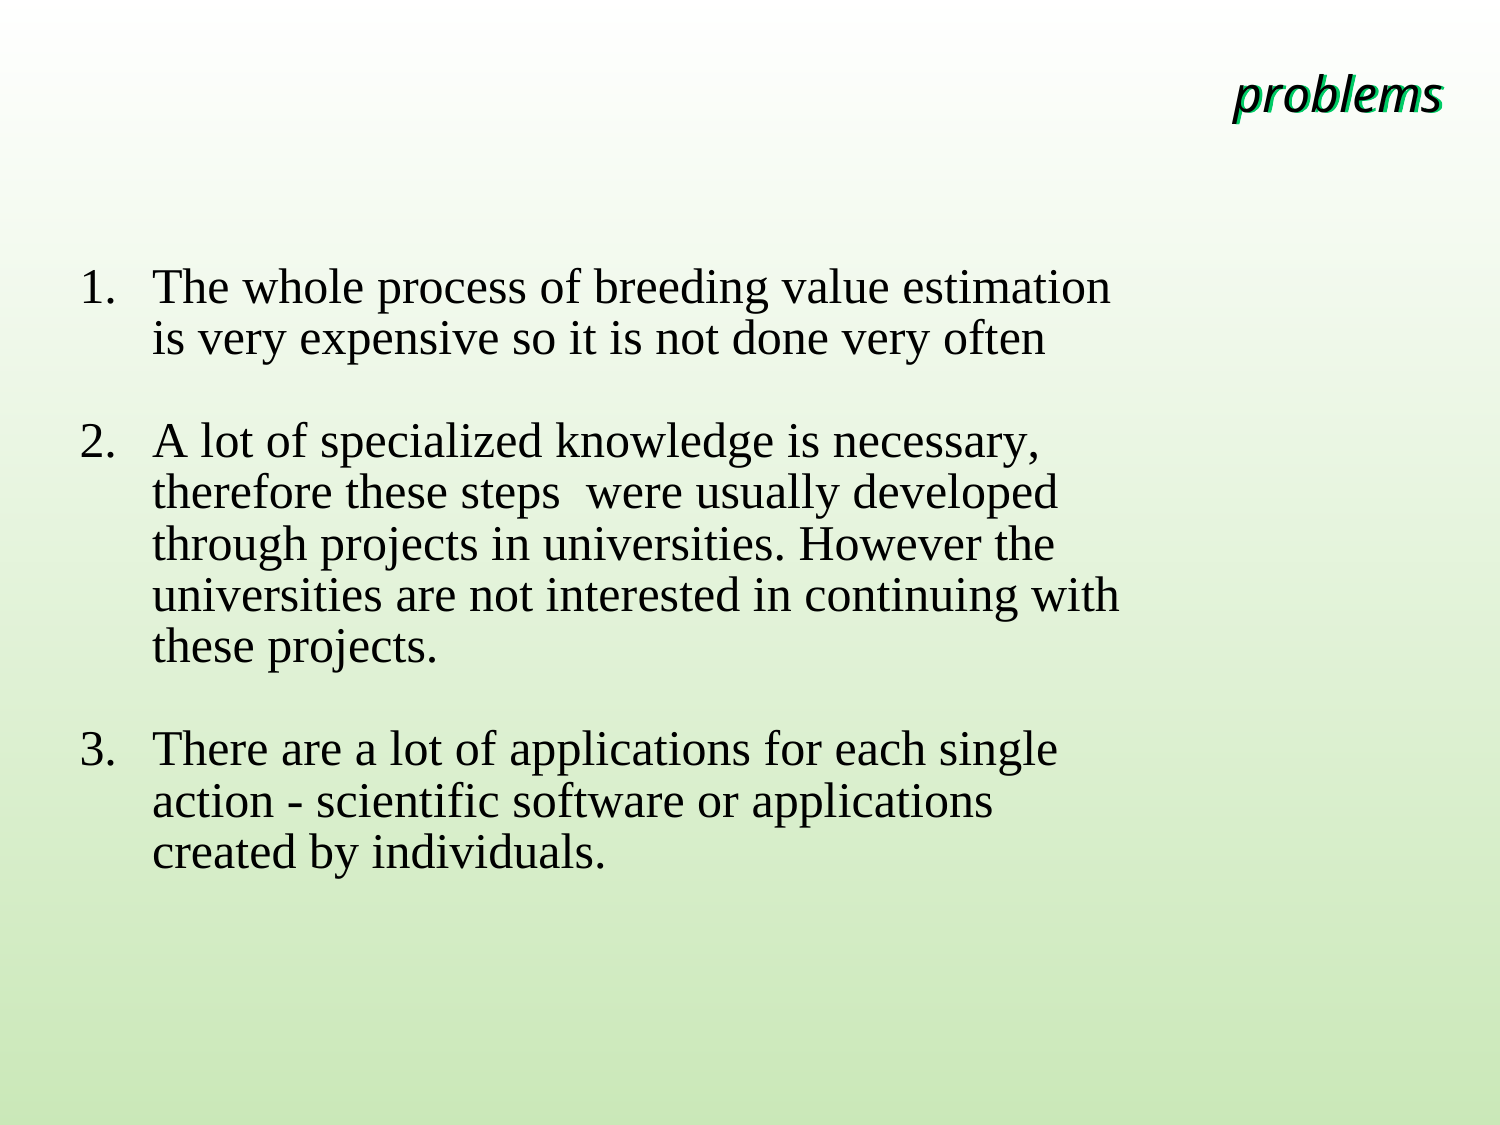

# problems
1. 	The whole process of breeding value estimation
	is very expensive so it is not done very often
2. 	A lot of specialized knowledge is necessary,
	therefore these steps were usually developed
	through projects in universities. However the
	universities are not interested in continuing with
	these projects.
3. 	There are a lot of applications for each single
	action - scientific software or applications
	created by individuals.